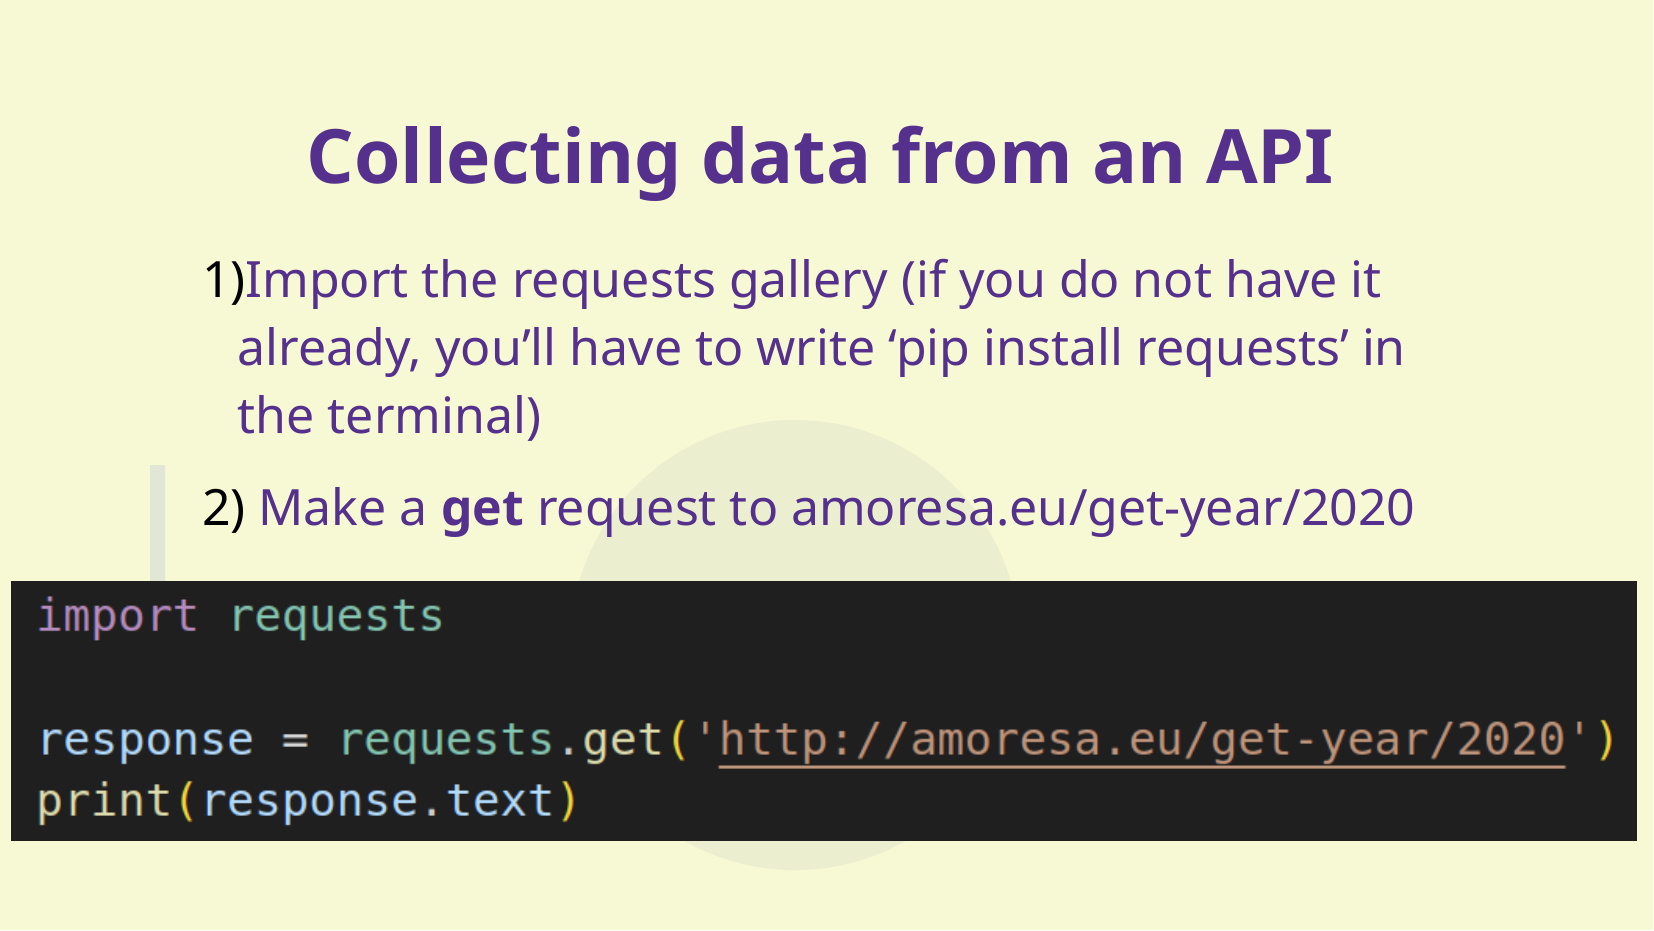

# Collecting data from an API
Import the requests gallery (if you do not have it already, you’ll have to write ‘pip install requests’ in the terminal)
 Make a get request to amoresa.eu/get-year/2020